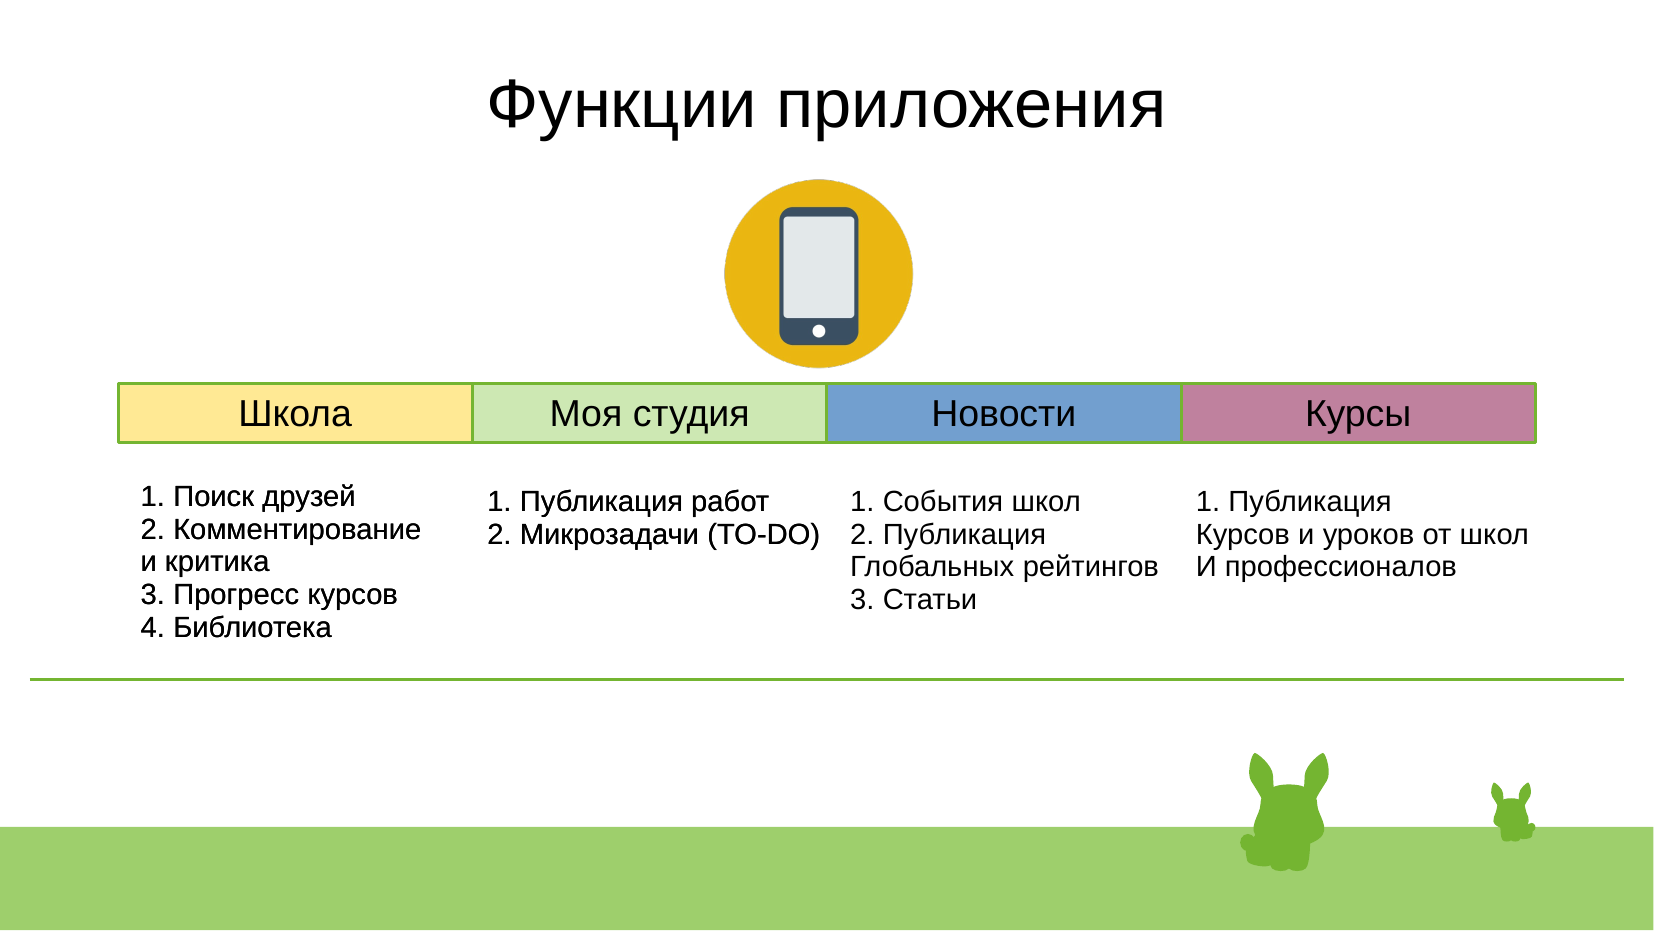

# Функции приложения
Школа
Моя студия
Новости
Курсы
1. Поиск друзей
2. Комментирование
и критика
3. Прогресс курсов
4. Библиотека
1. Поиск друзей
2. Комментирование
и критика
3. Прогресс курсов
4. Библиотека
1. Публикация работ
2. Микрозадачи (TO-DO)
1. События школ
2. Публикация
Глобальных рейтингов
3. Статьи
1. Публикация
Курсов и уроков от школ
И профессионалов
1. Публикация работ
2. Микрозадачи (TO-DO)